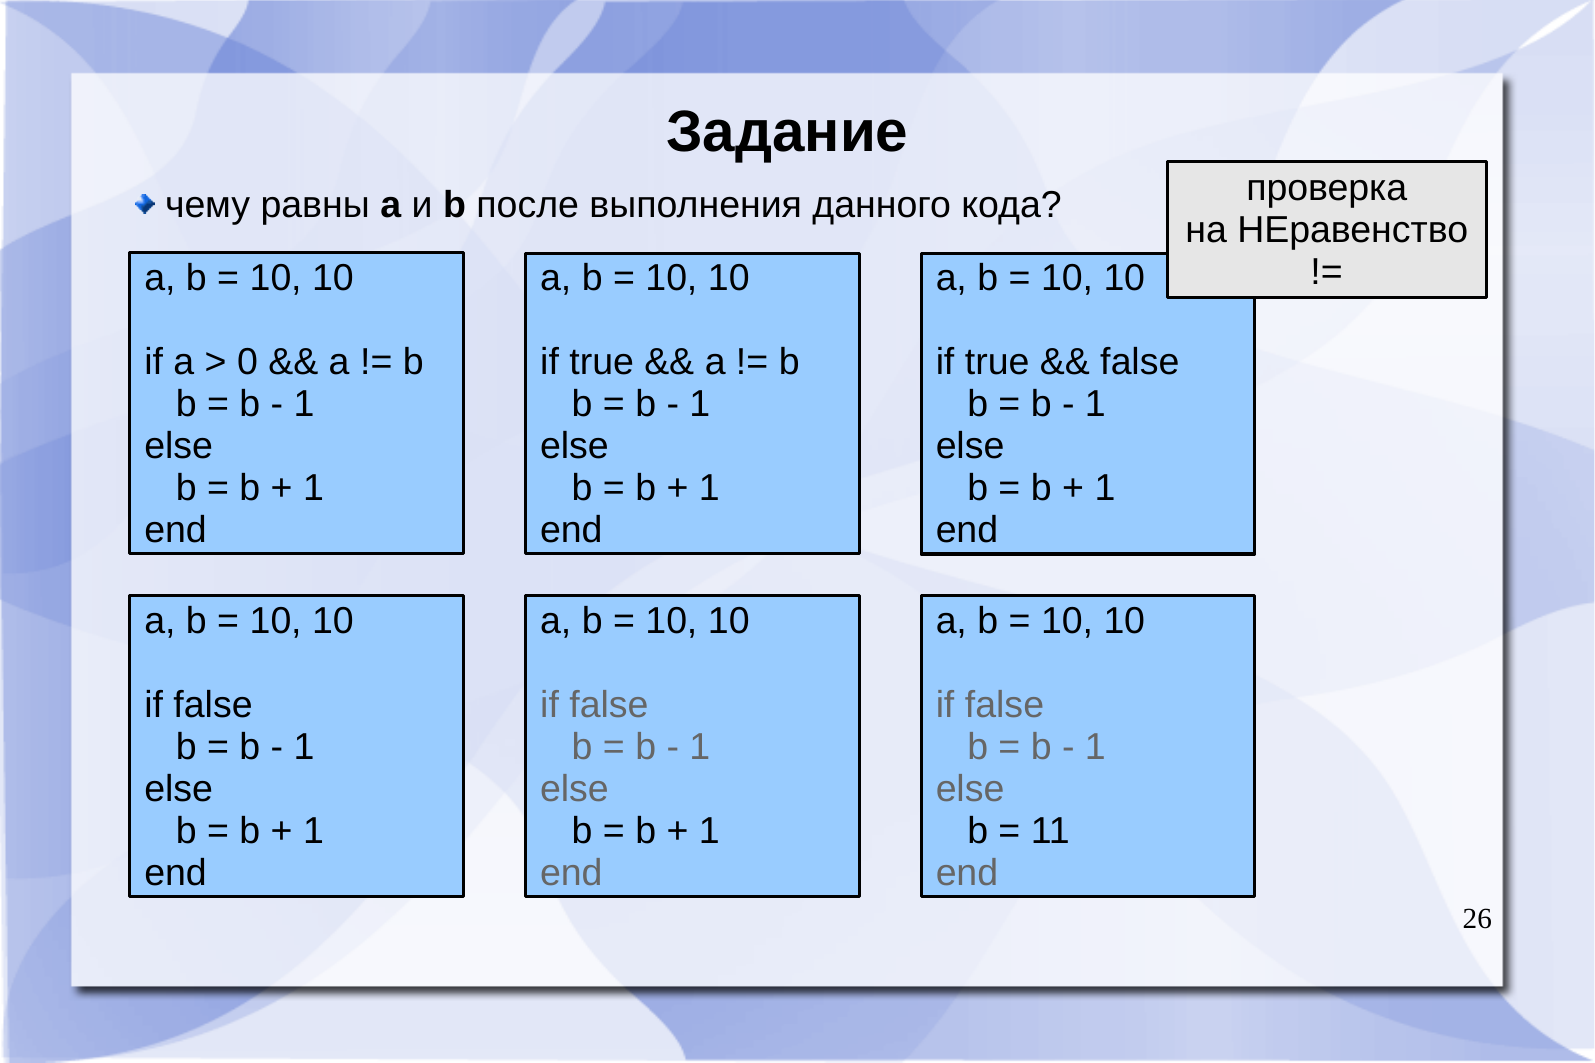

# Задание
проверка
на НЕравенство
!=
 чему равны a и b после выполнения данного кода?
a, b = 10, 10
if a > 0 && a != b
 b = b - 1
else
 b = b + 1
end
a, b = 10, 10
if true && a != b
 b = b - 1
else
 b = b + 1
end
a, b = 10, 10
if true && false
 b = b - 1
else
 b = b + 1
end
a, b = 10, 10
if false
 b = b - 1
else
 b = b + 1
end
a, b = 10, 10
if false
 b = b - 1
else
 b = b + 1
end
a, b = 10, 10
if false
 b = b - 1
else
 b = 11
end
26